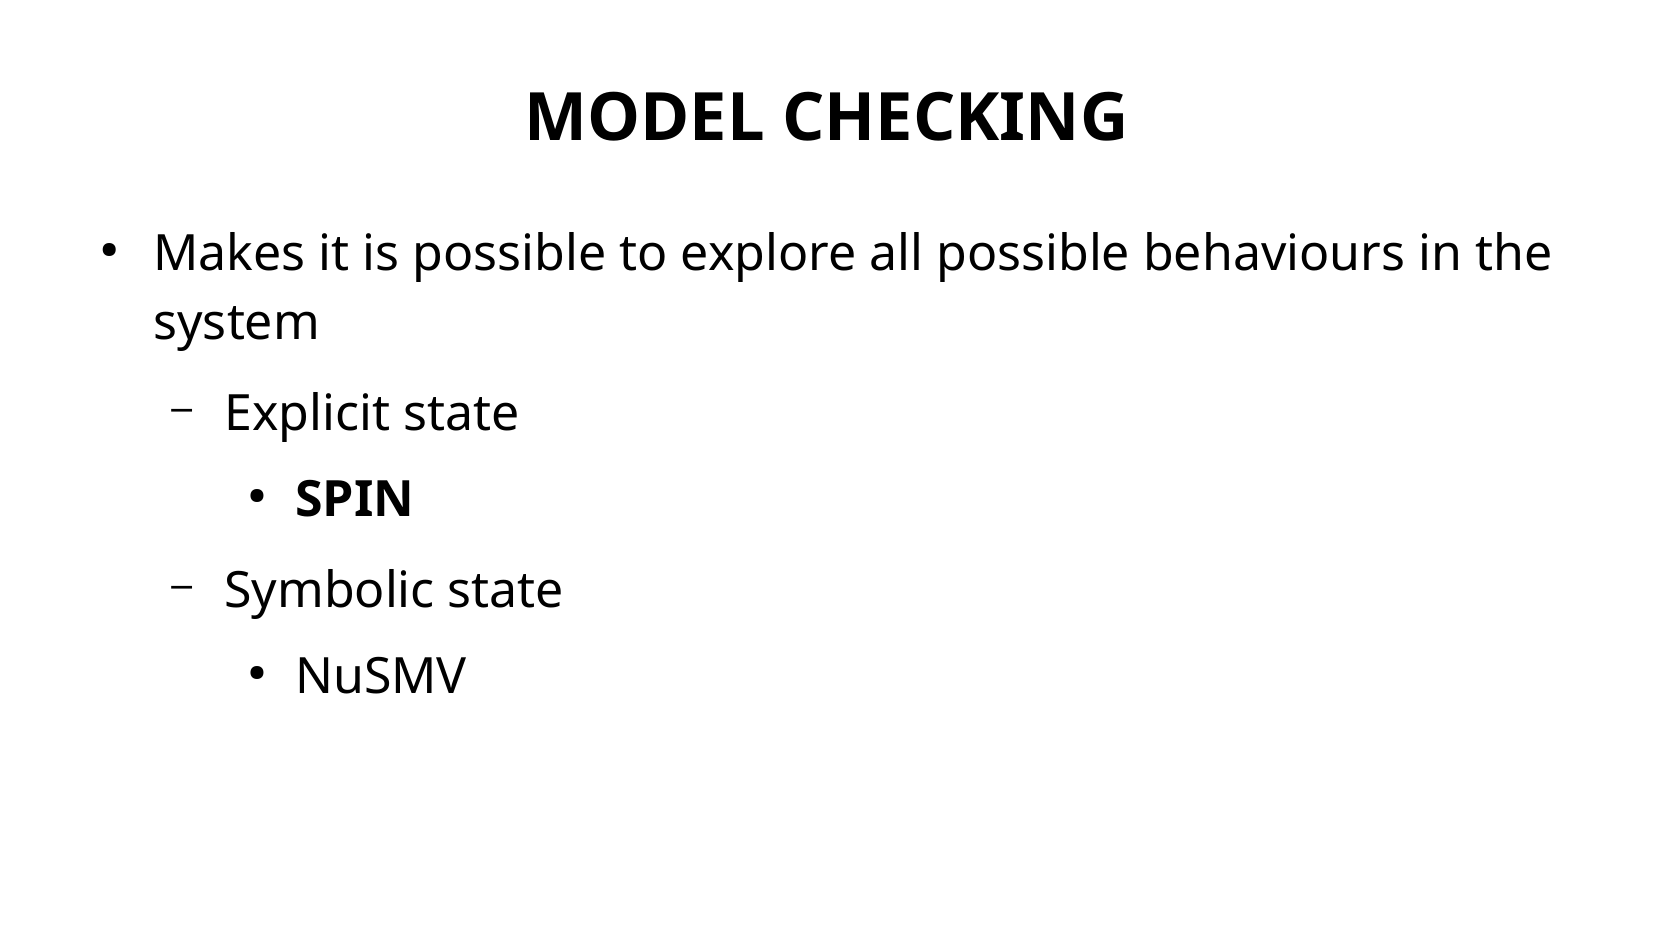

# MODEL CHECKING
Makes it is possible to explore all possible behaviours in the system
Explicit state
SPIN
Symbolic state
NuSMV